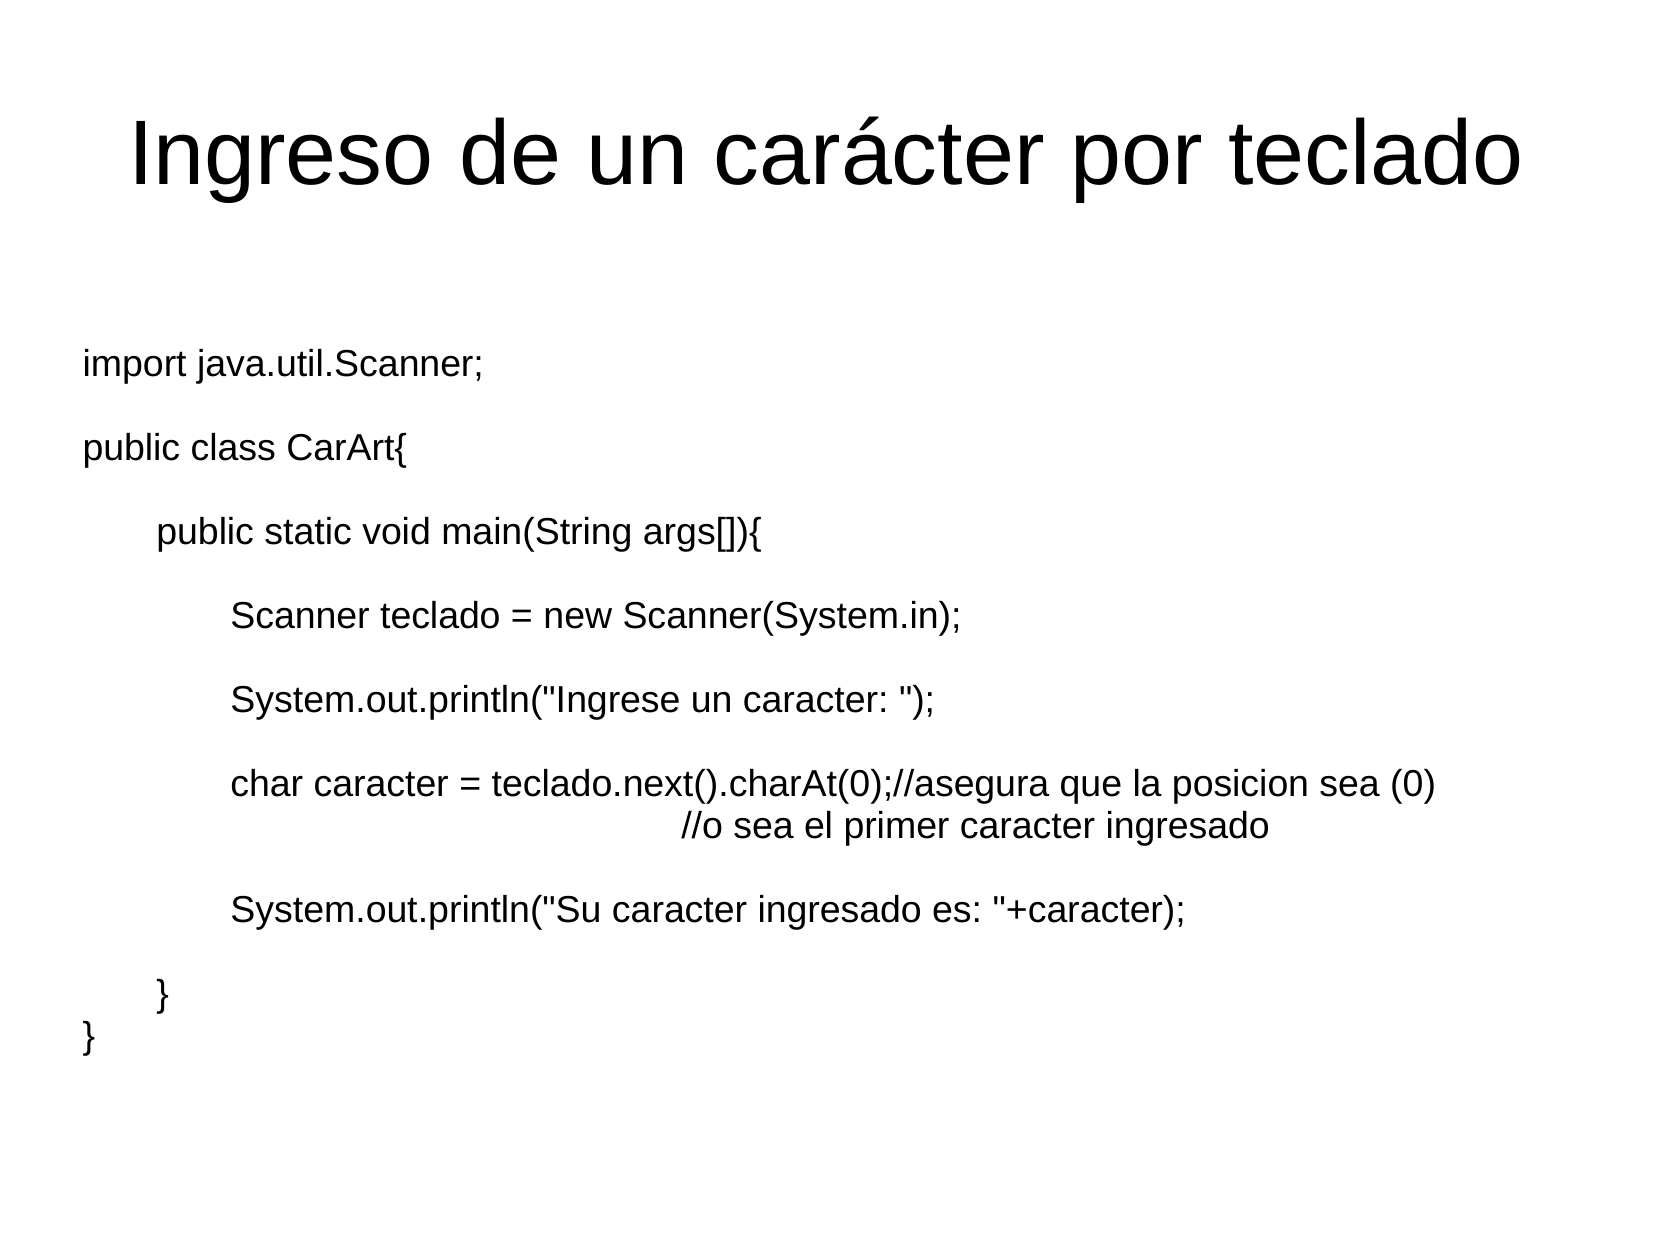

# Ingreso de un carácter por teclado
import java.util.Scanner;
public class CarArt{
	public static void main(String args[]){
		Scanner teclado = new Scanner(System.in);
		System.out.println("Ingrese un caracter: ");
		char caracter = teclado.next().charAt(0);//asegura que la posicion sea (0)
 //o sea el primer caracter ingresado
		System.out.println("Su caracter ingresado es: "+caracter);
	}
}